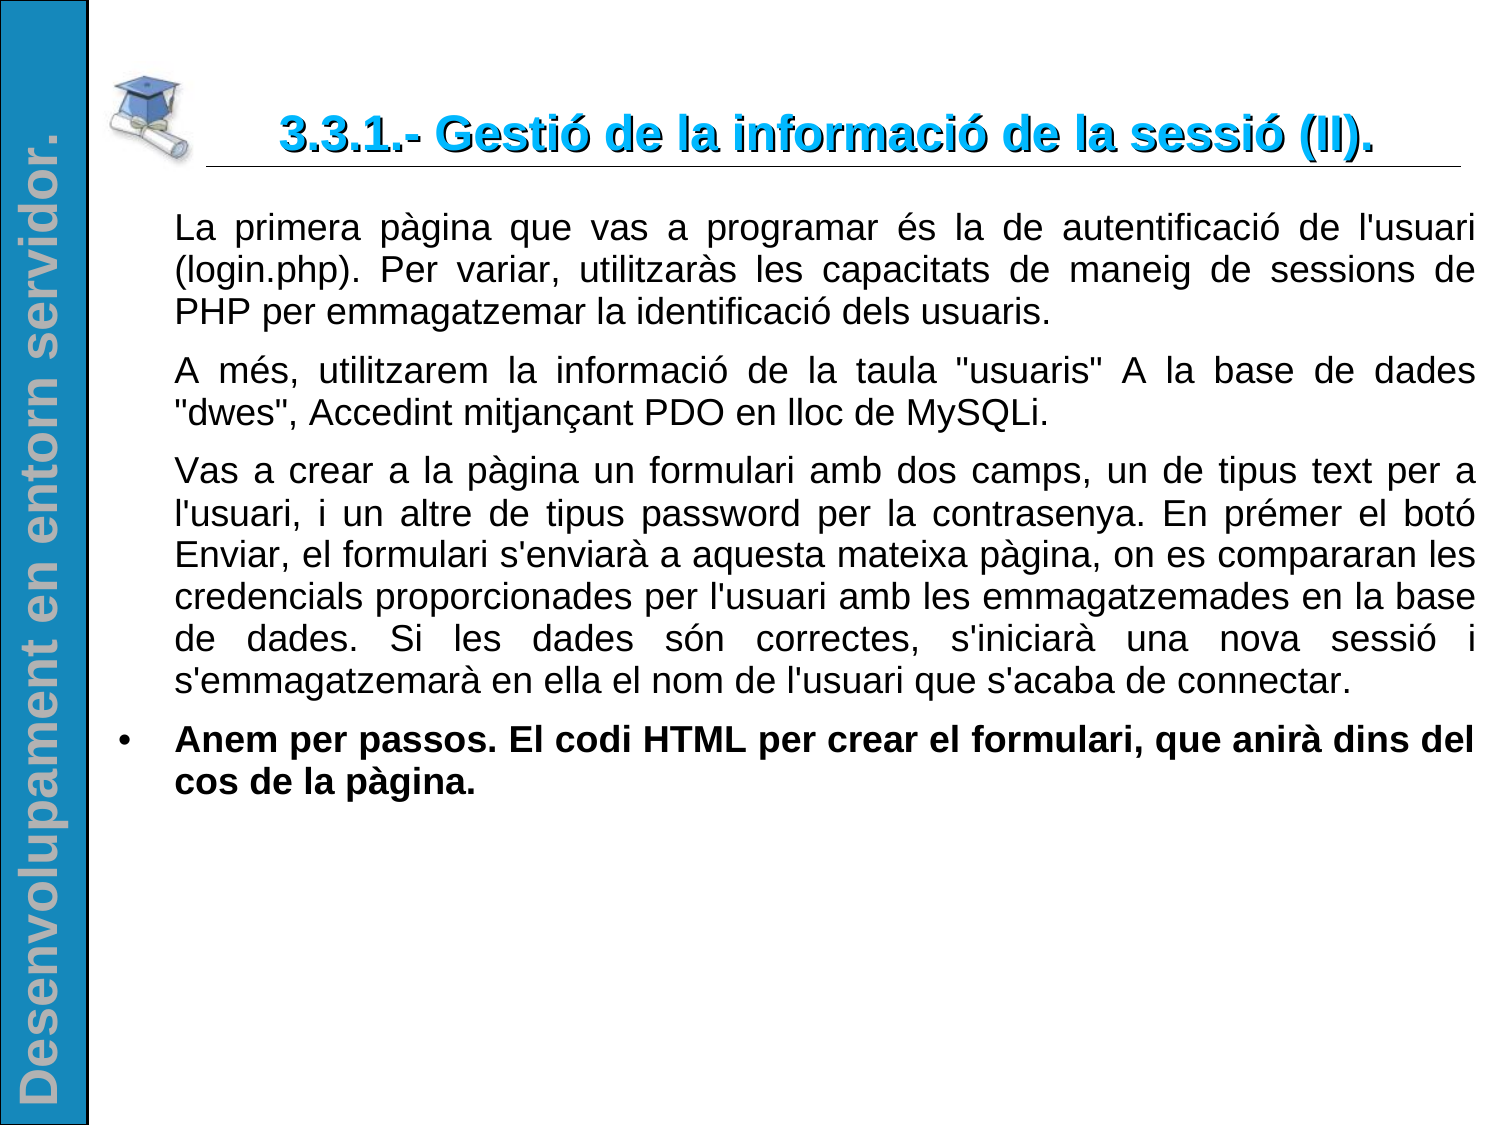

# 3.3.1.- Gestió de la informació de la sessió (II).
La primera pàgina que vas a programar és la de autentificació de l'usuari (login.php). Per variar, utilitzaràs les capacitats de maneig de sessions de PHP per emmagatzemar la identificació dels usuaris.
A més, utilitzarem la informació de la taula "usuaris" A la base de dades "dwes", Accedint mitjançant PDO en lloc de MySQLi.
Vas a crear a la pàgina un formulari amb dos camps, un de tipus text per a l'usuari, i un altre de tipus password per la contrasenya. En prémer el botó Enviar, el formulari s'enviarà a aquesta mateixa pàgina, on es compararan les credencials proporcionades per l'usuari amb les emmagatzemades en la base de dades. Si les dades són correctes, s'iniciarà una nova sessió i s'emmagatzemarà en ella el nom de l'usuari que s'acaba de connectar.
Anem per passos. El codi HTML per crear el formulari, que anirà dins del cos de la pàgina.